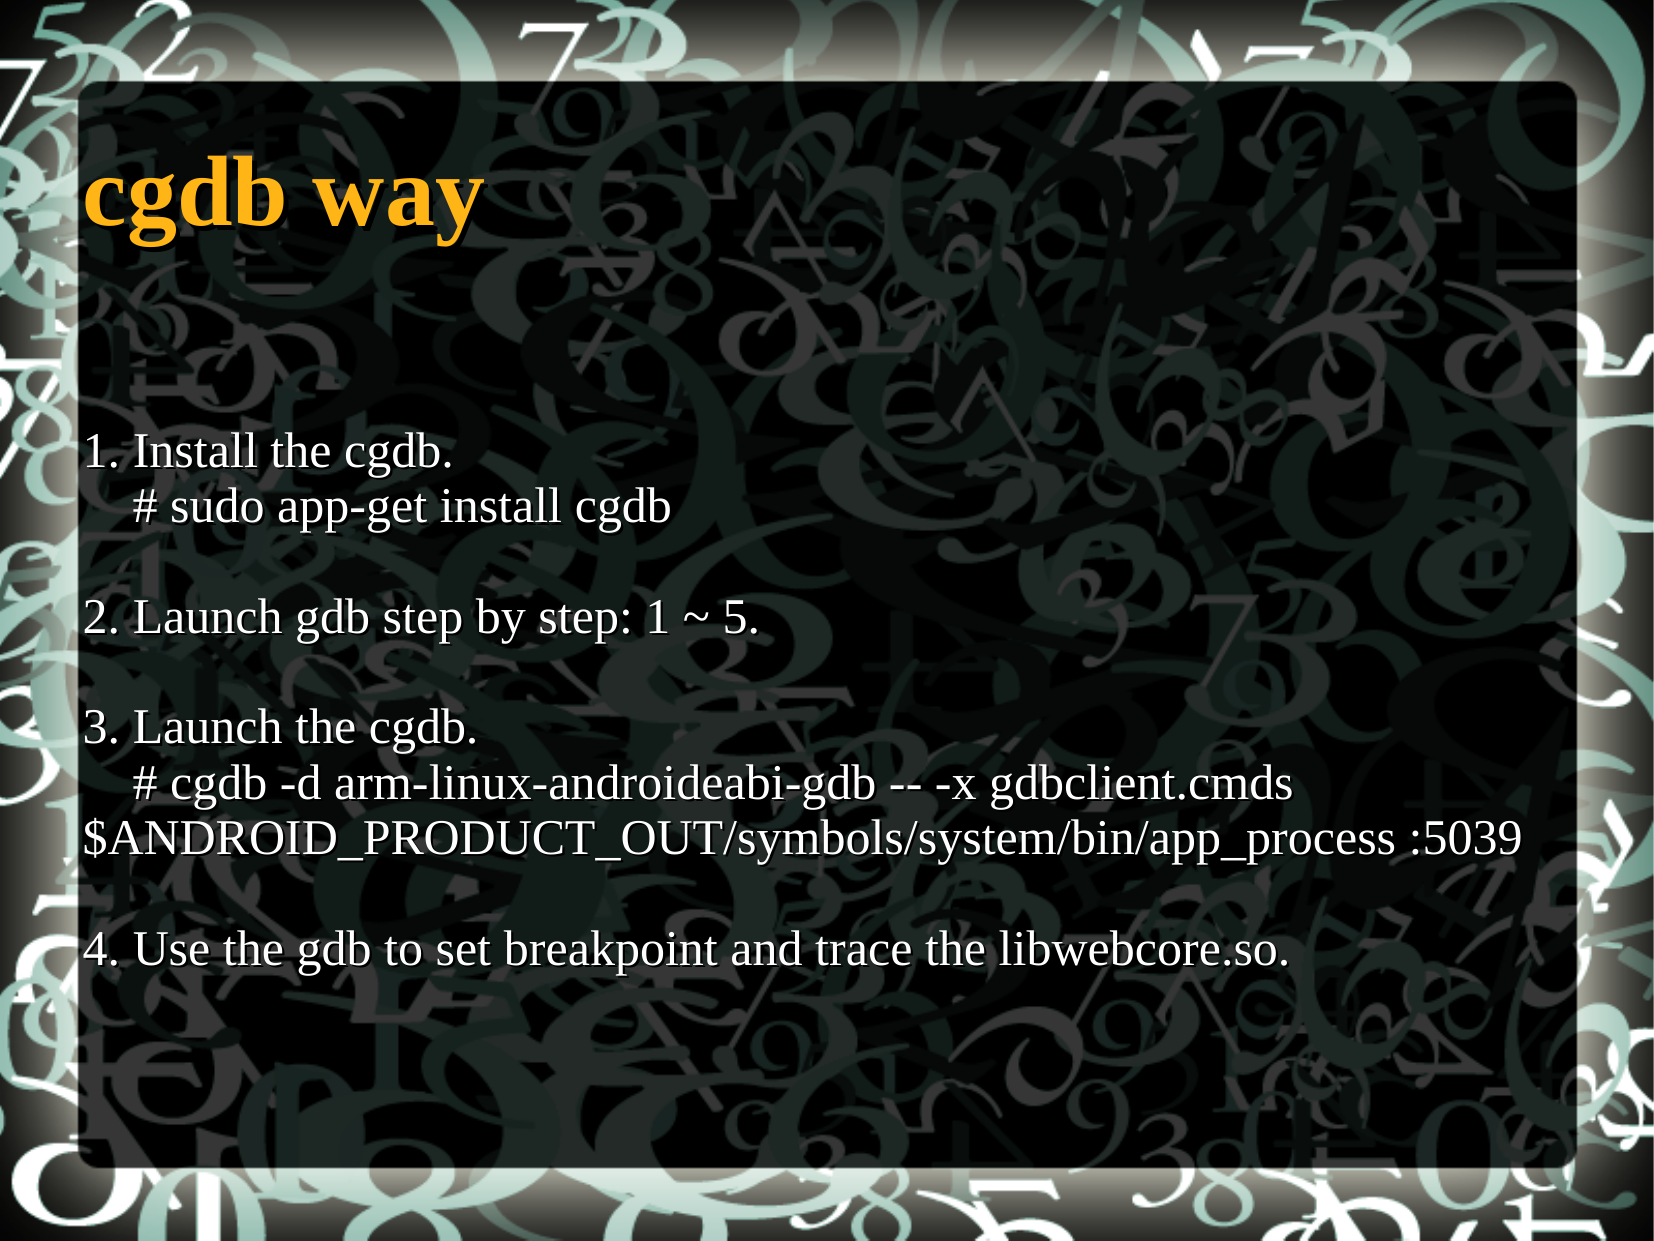

# cgdb way
1. Install the cgdb.
 # sudo app-get install cgdb
2. Launch gdb step by step: 1 ~ 5.
3. Launch the cgdb.
 # cgdb -d arm-linux-androideabi-gdb -- -x gdbclient.cmds $ANDROID_PRODUCT_OUT/symbols/system/bin/app_process :5039
4. Use the gdb to set breakpoint and trace the libwebcore.so.